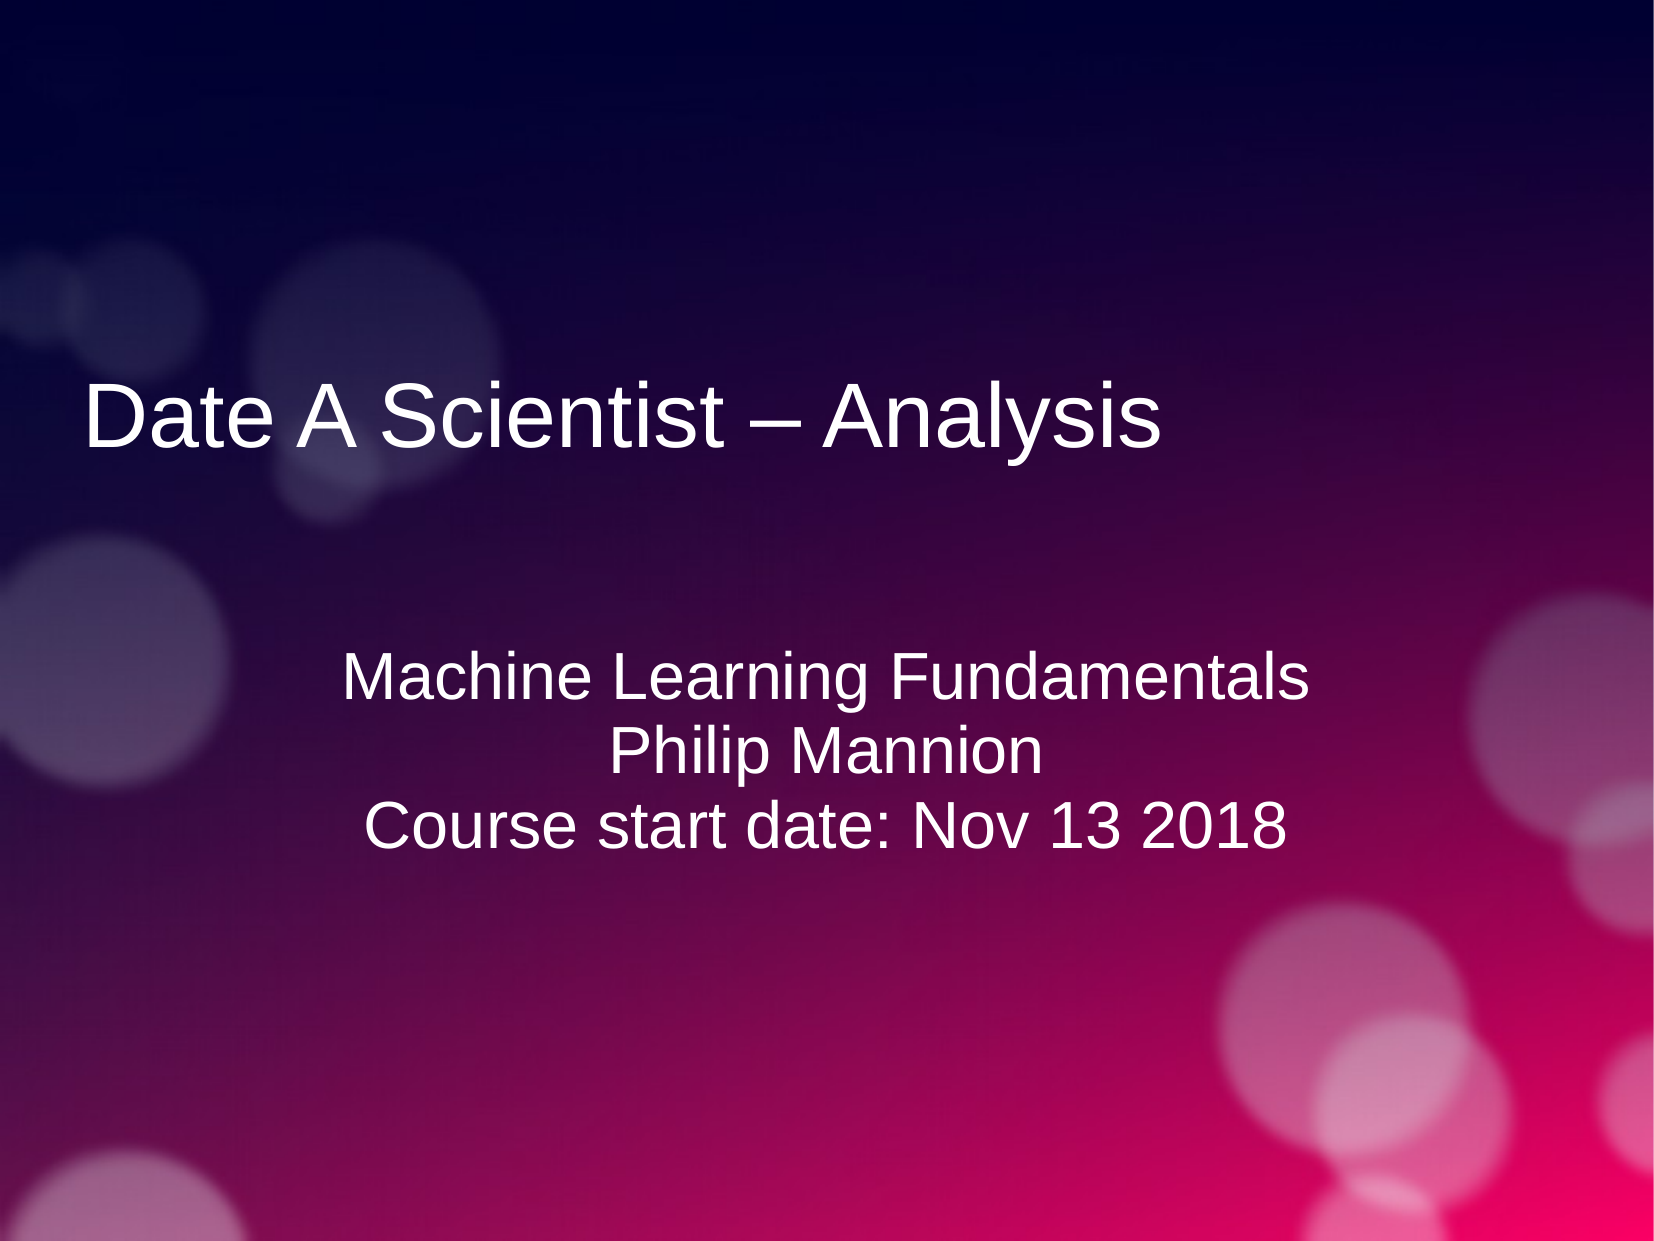

# Date A Scientist – Analysis
Machine Learning Fundamentals
Philip Mannion
Course start date: Nov 13 2018